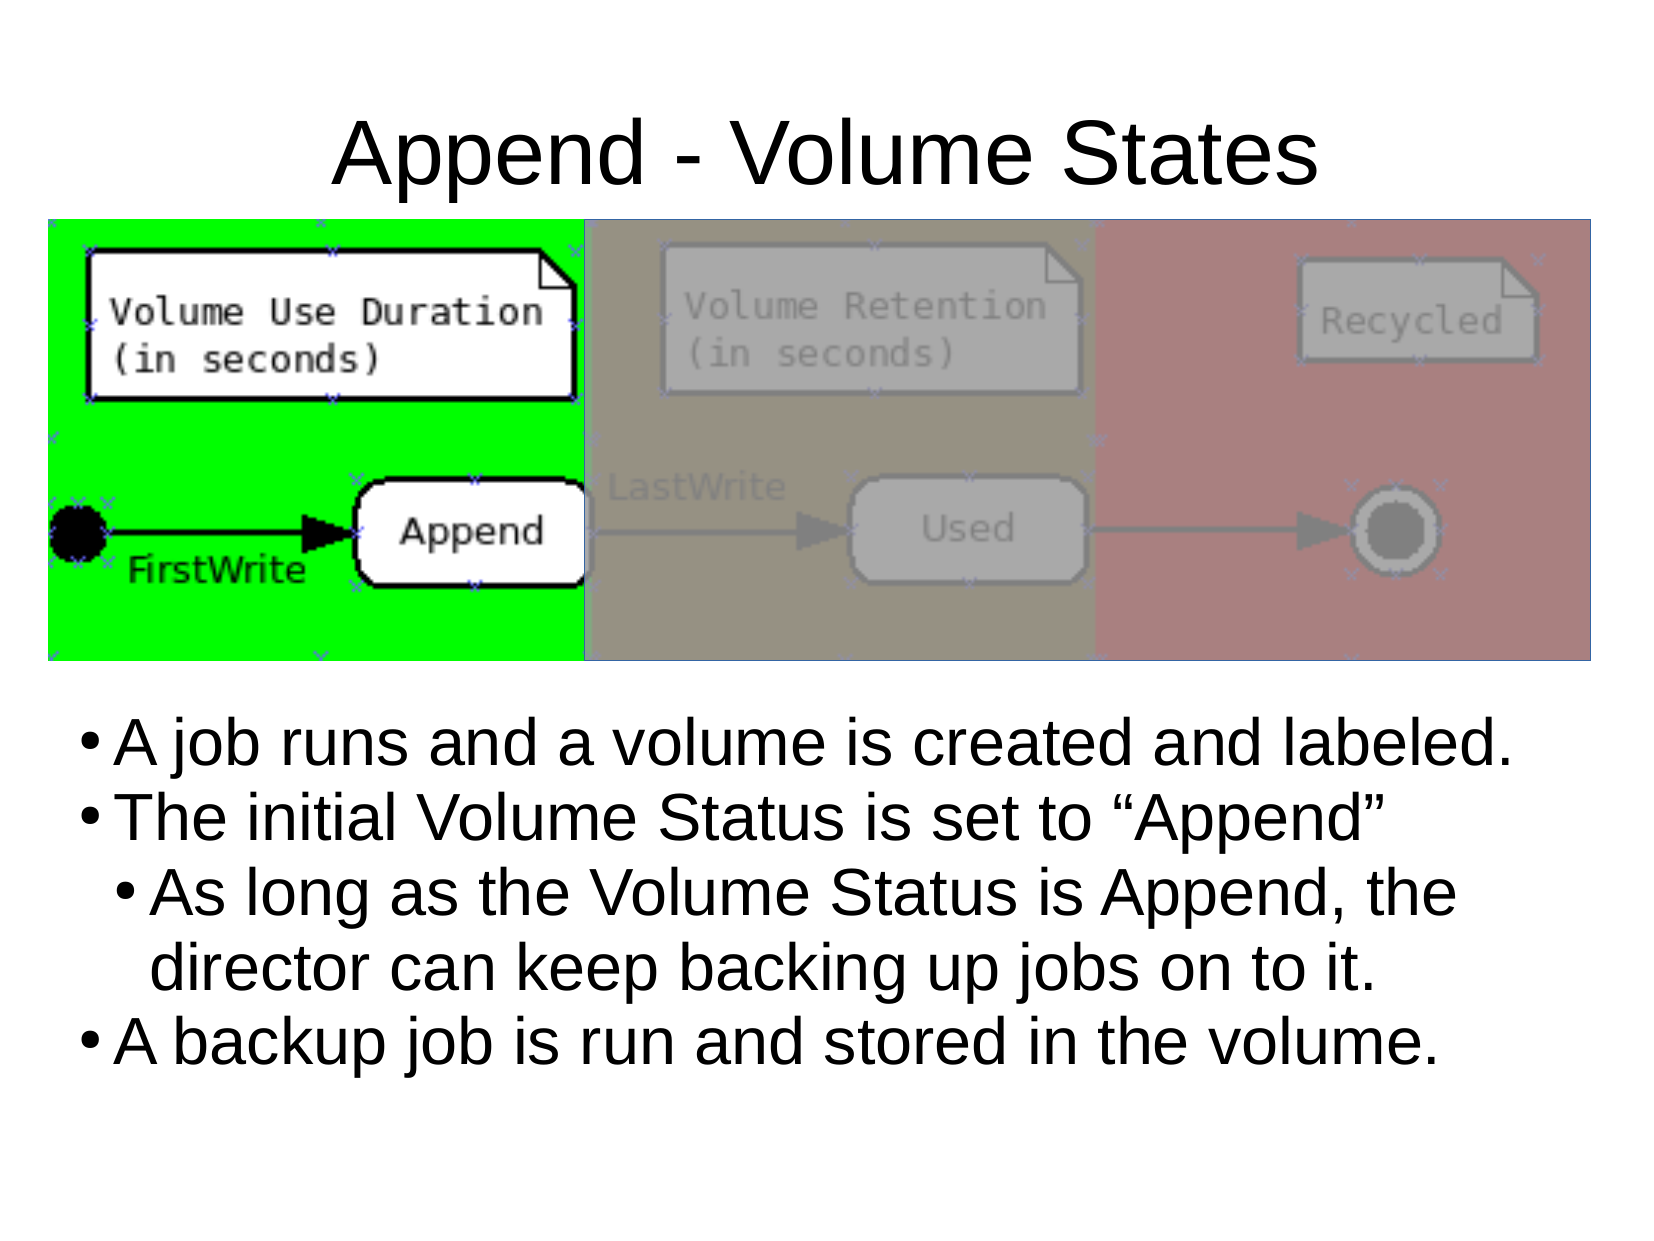

# Append - Volume States
A job runs and a volume is created and labeled.
The initial Volume Status is set to “Append”
As long as the Volume Status is Append, the director can keep backing up jobs on to it.
A backup job is run and stored in the volume.